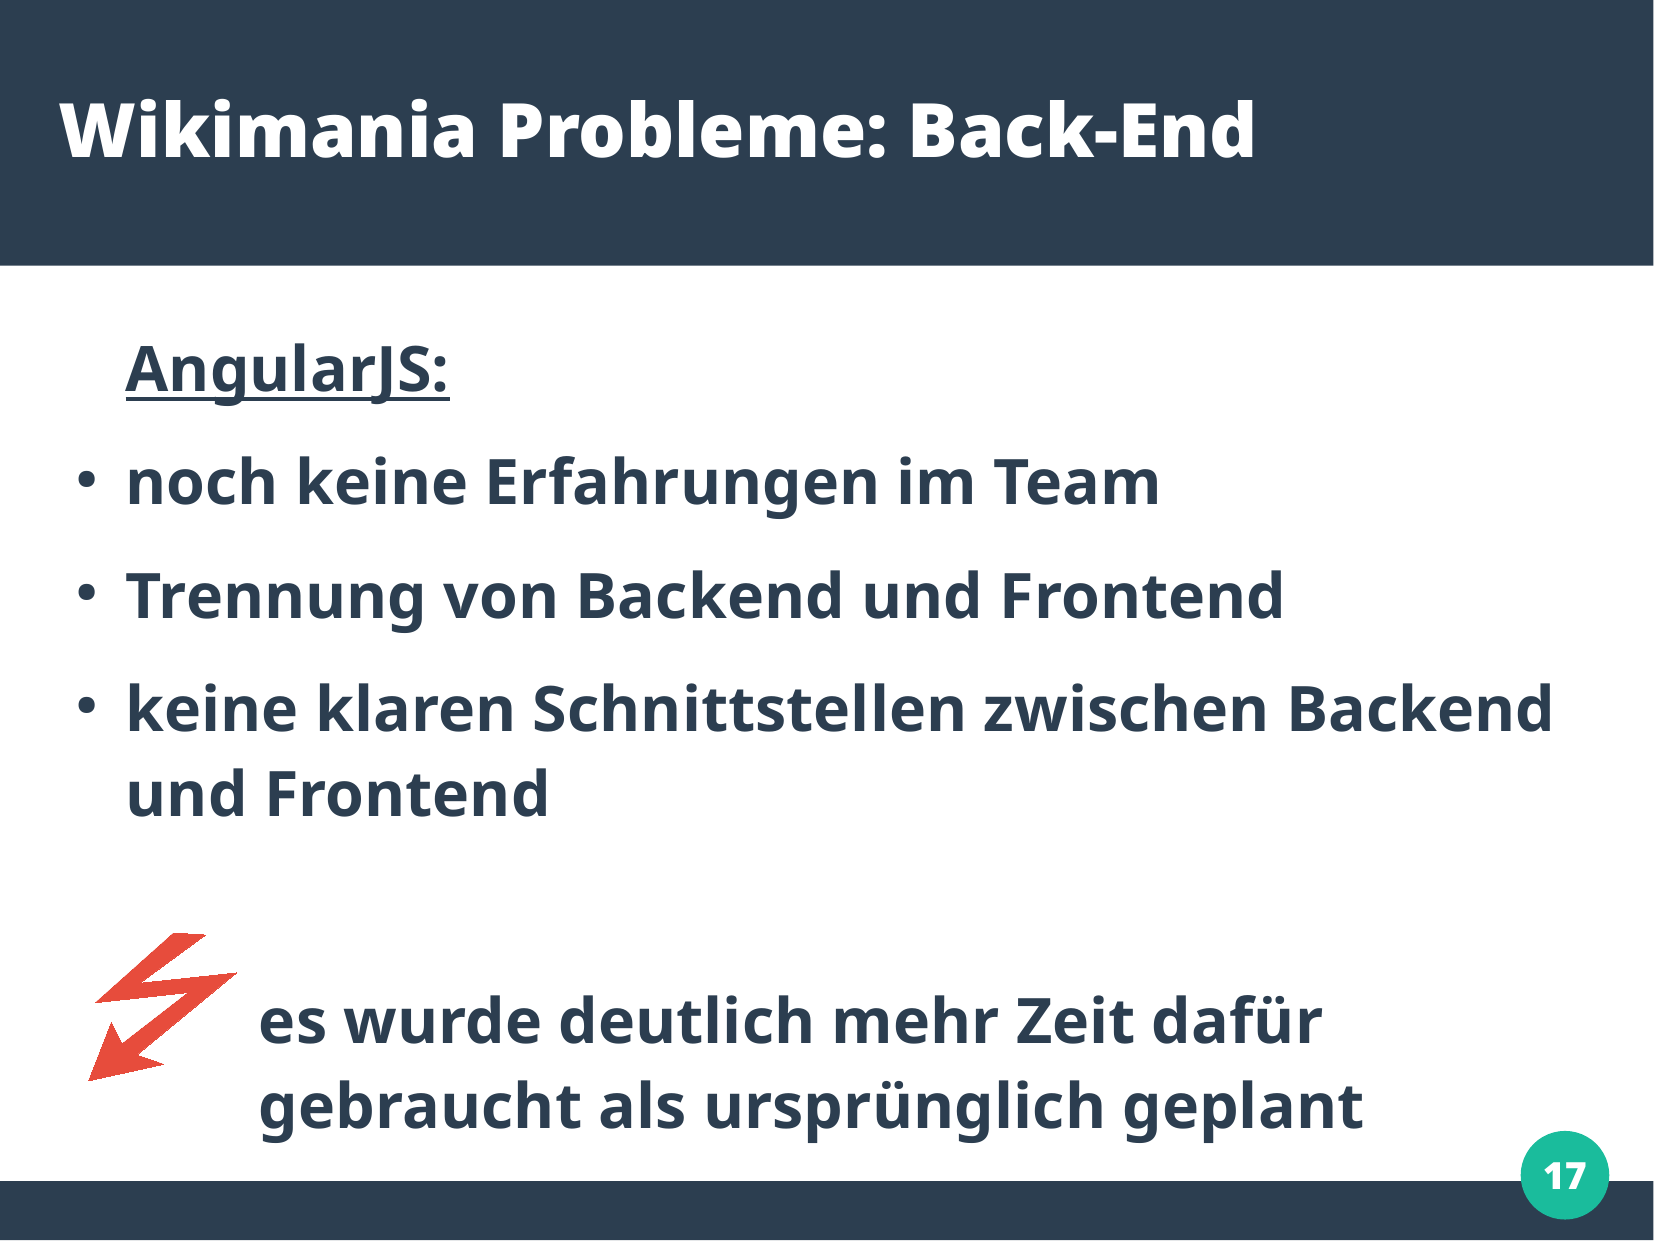

# Wikimania Probleme: Back-End
AngularJS:
noch keine Erfahrungen im Team
Trennung von Backend und Frontend
keine klaren Schnittstellen zwischen Backend und Frontend
es wurde deutlich mehr Zeit dafür gebraucht als ursprünglich geplant
17